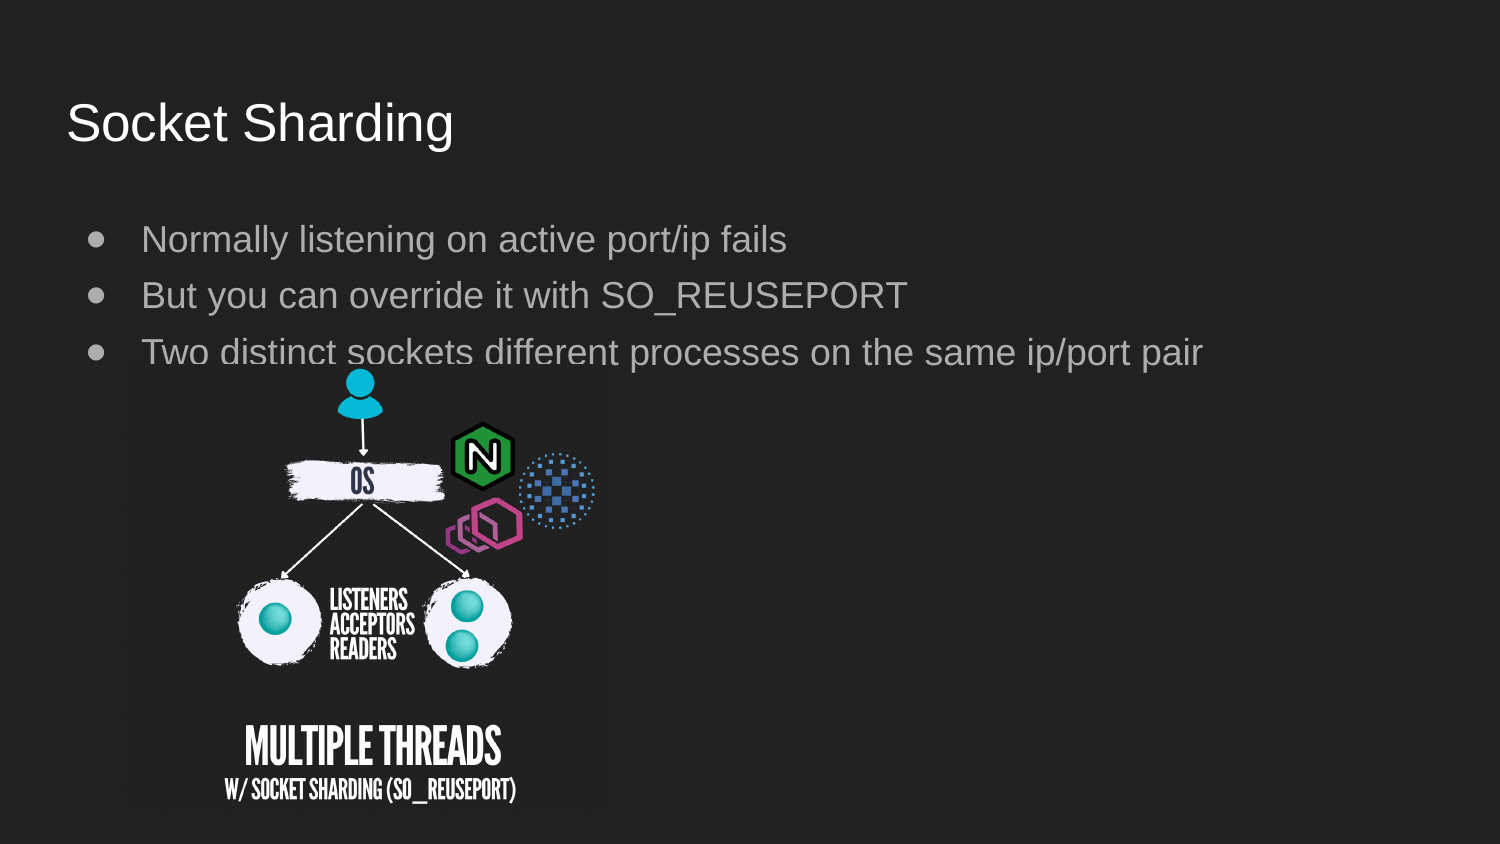

# Socket Sharding
Normally listening on active port/ip fails
But you can override it with SO_REUSEPORT
Two distinct sockets different processes on the same ip/port pair